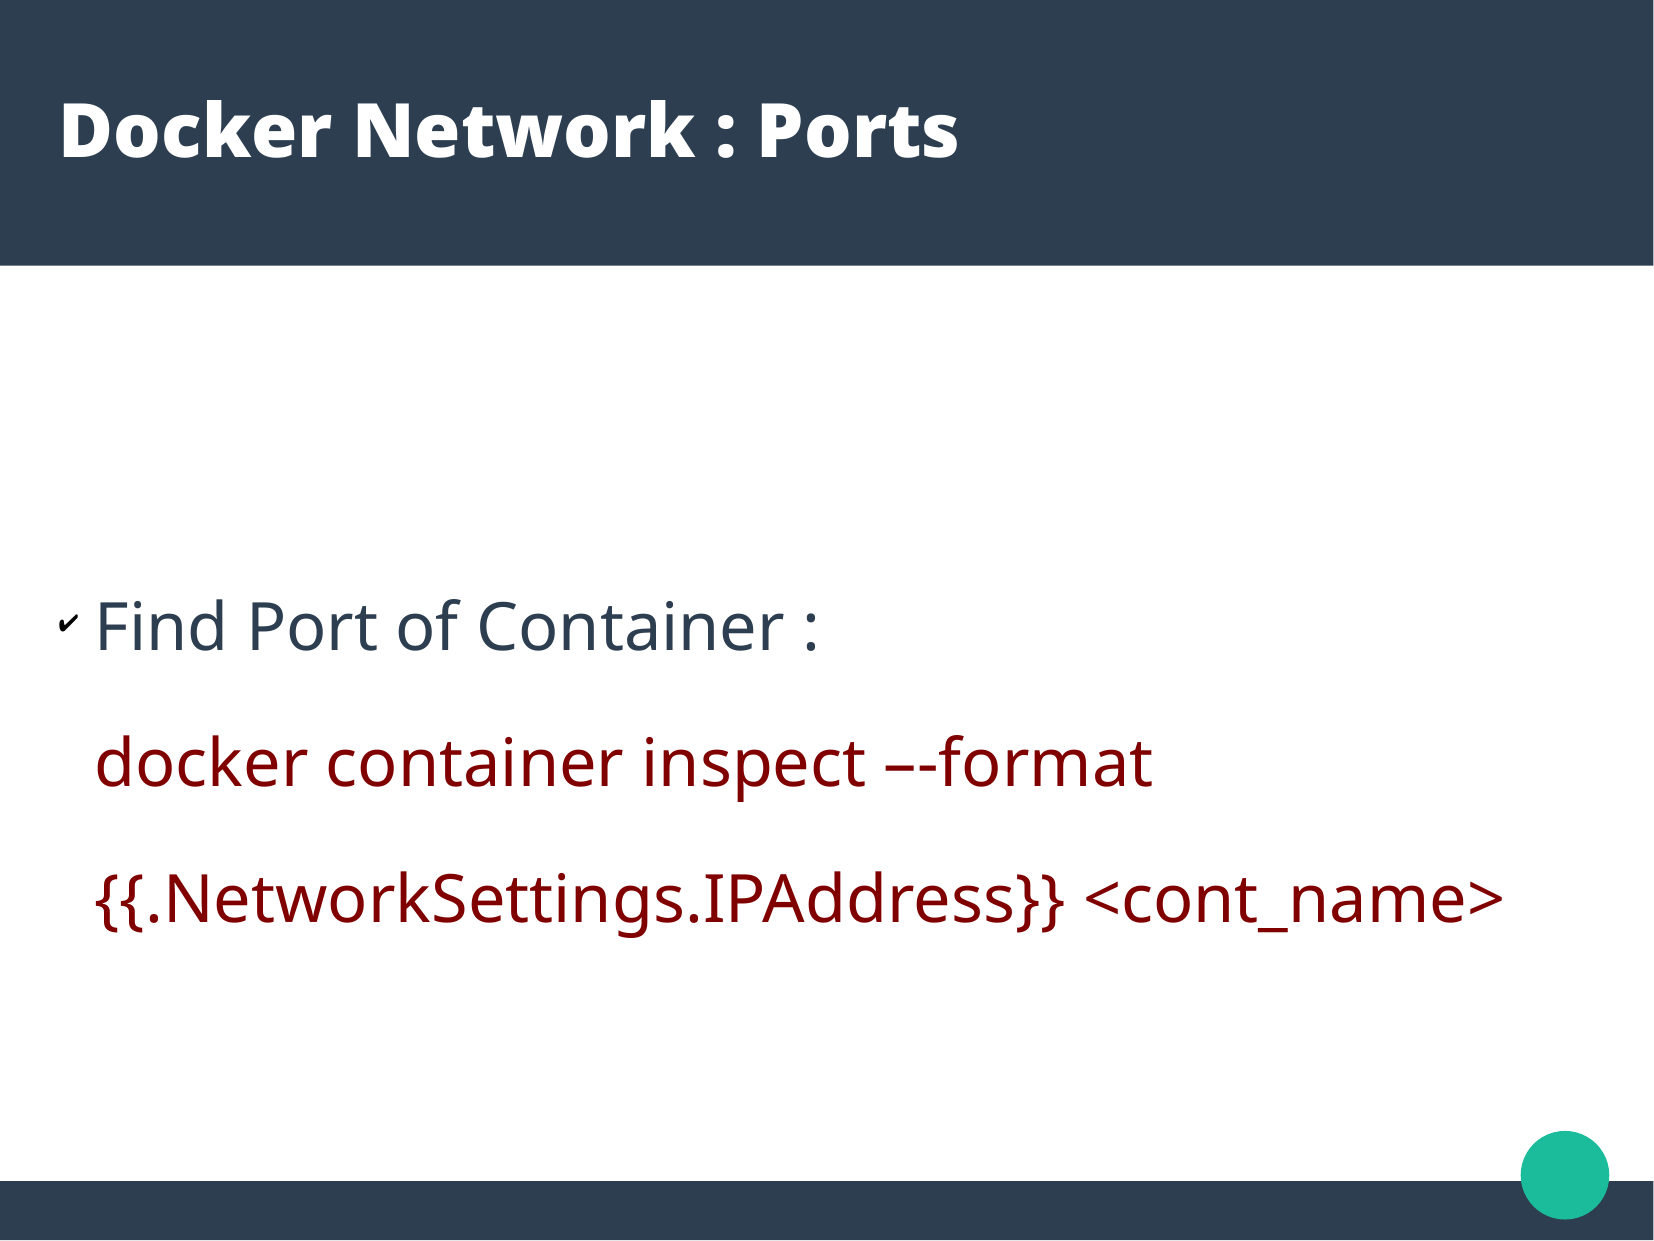

# Docker Network : Ports
Find Port of Container :
docker container inspect –-format {{.NetworkSettings.IPAddress}} <cont_name>